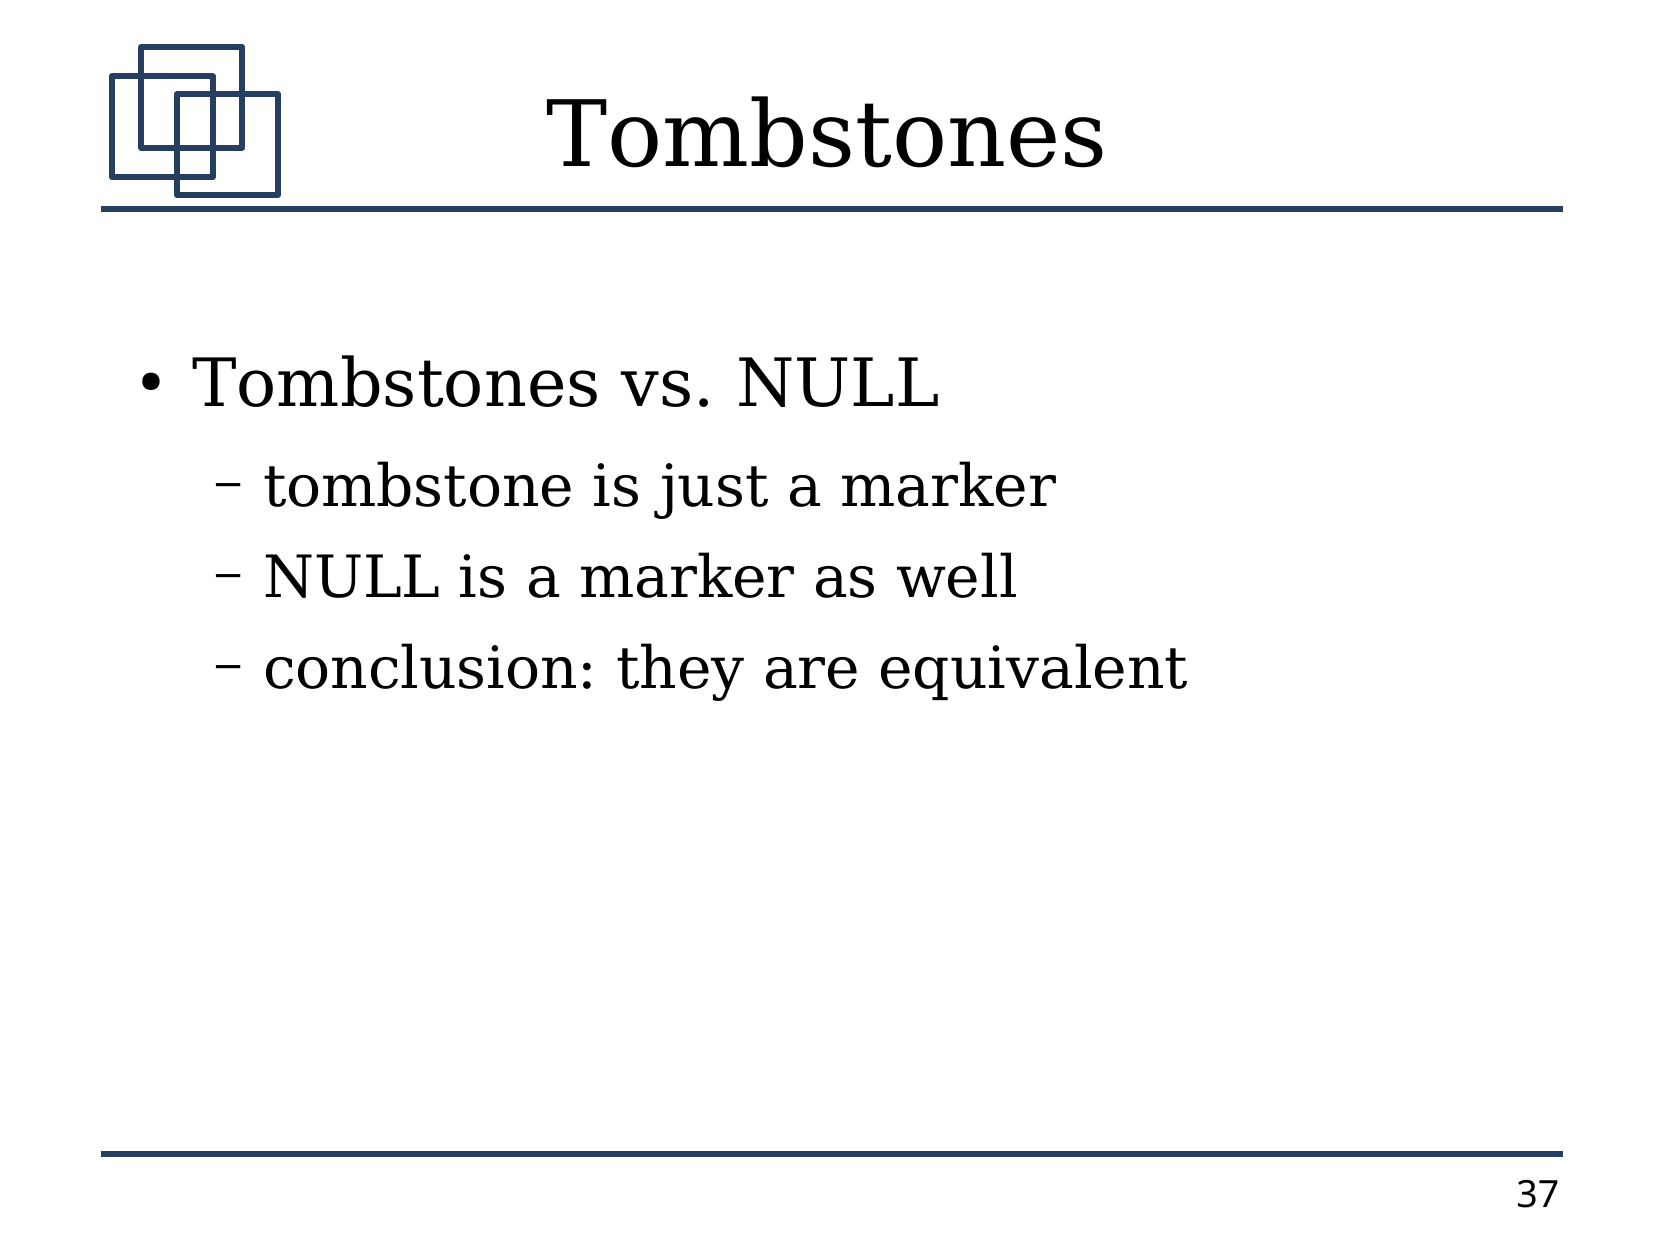

# Tombstones
Tombstones vs. NULL
tombstone is just a marker
NULL is a marker as well
conclusion: they are equivalent